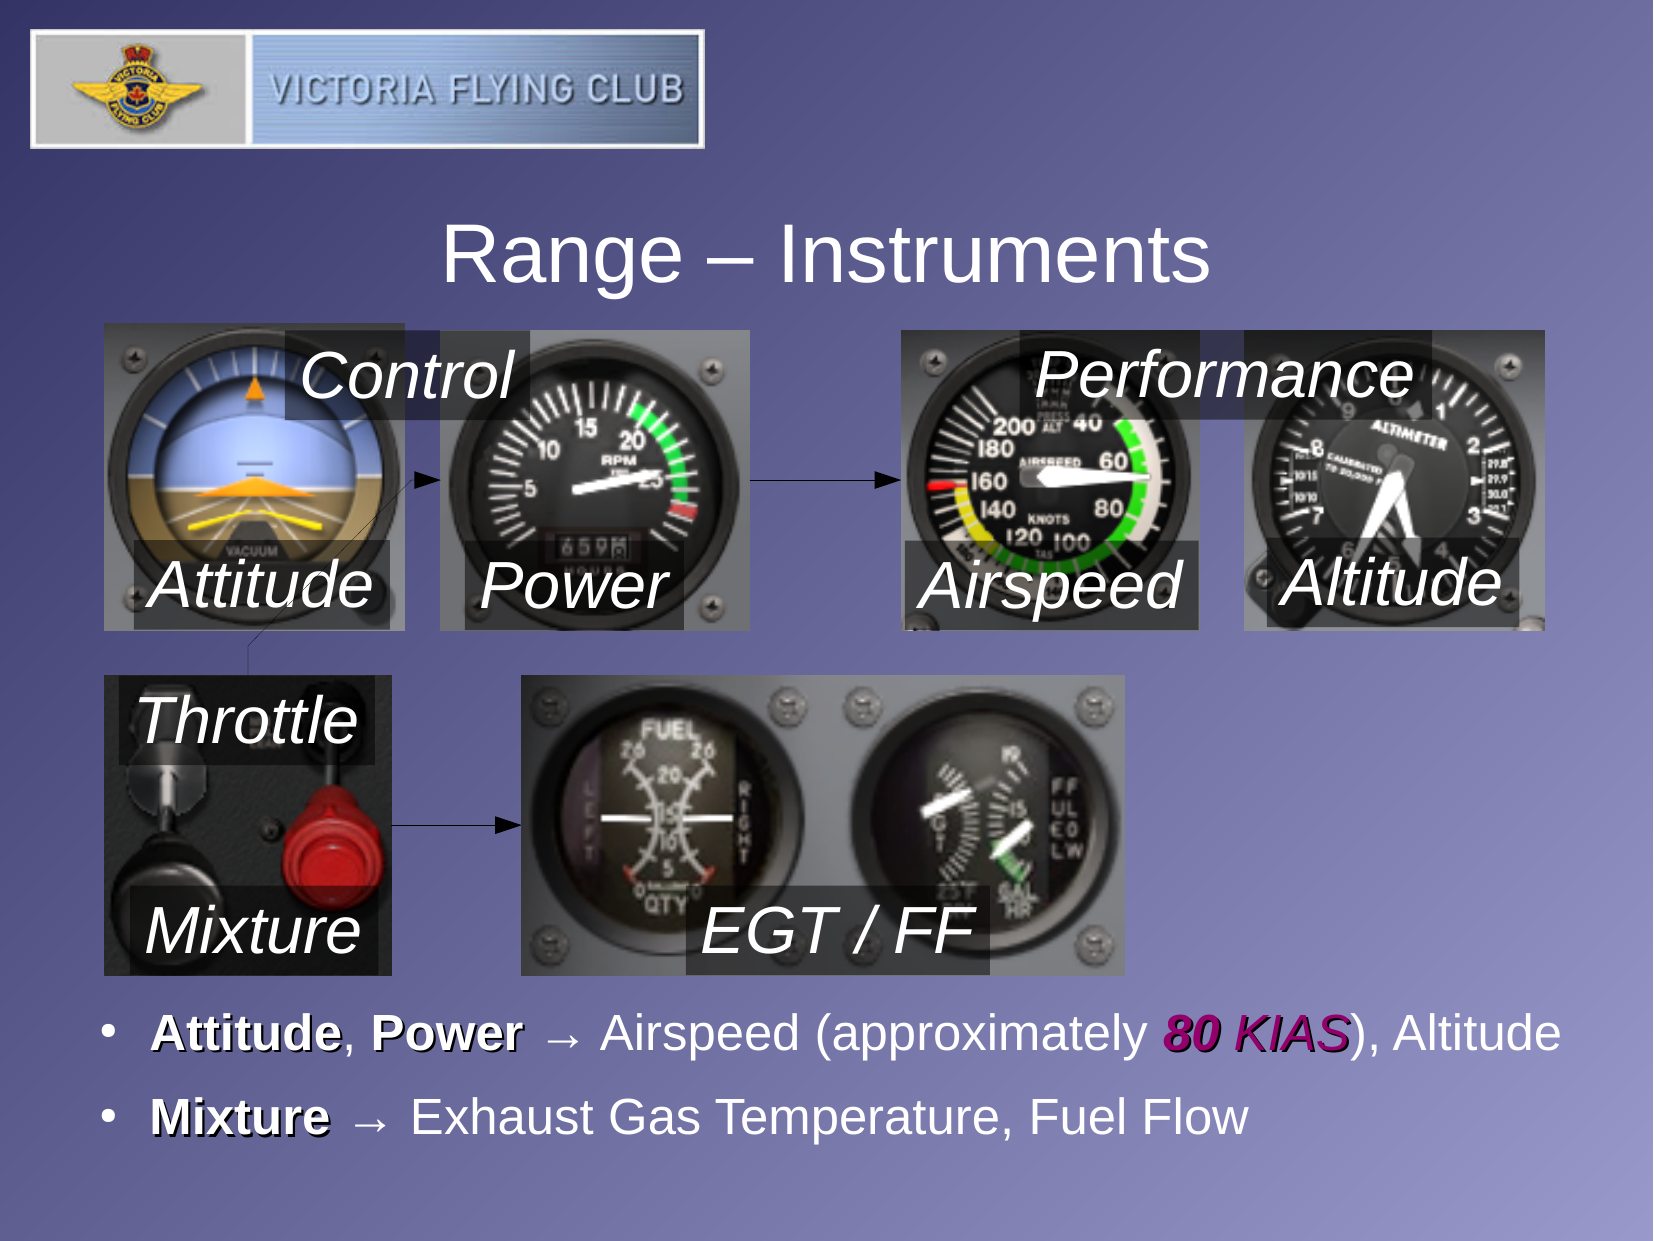

# Range – Instruments
Performance
Control
Altitude
Attitude
Power
Airspeed
Throttle
Mixture
EGT / FF
Attitude, Power → Airspeed (approximately 80 KIAS), Altitude
Mixture → Exhaust Gas Temperature, Fuel Flow